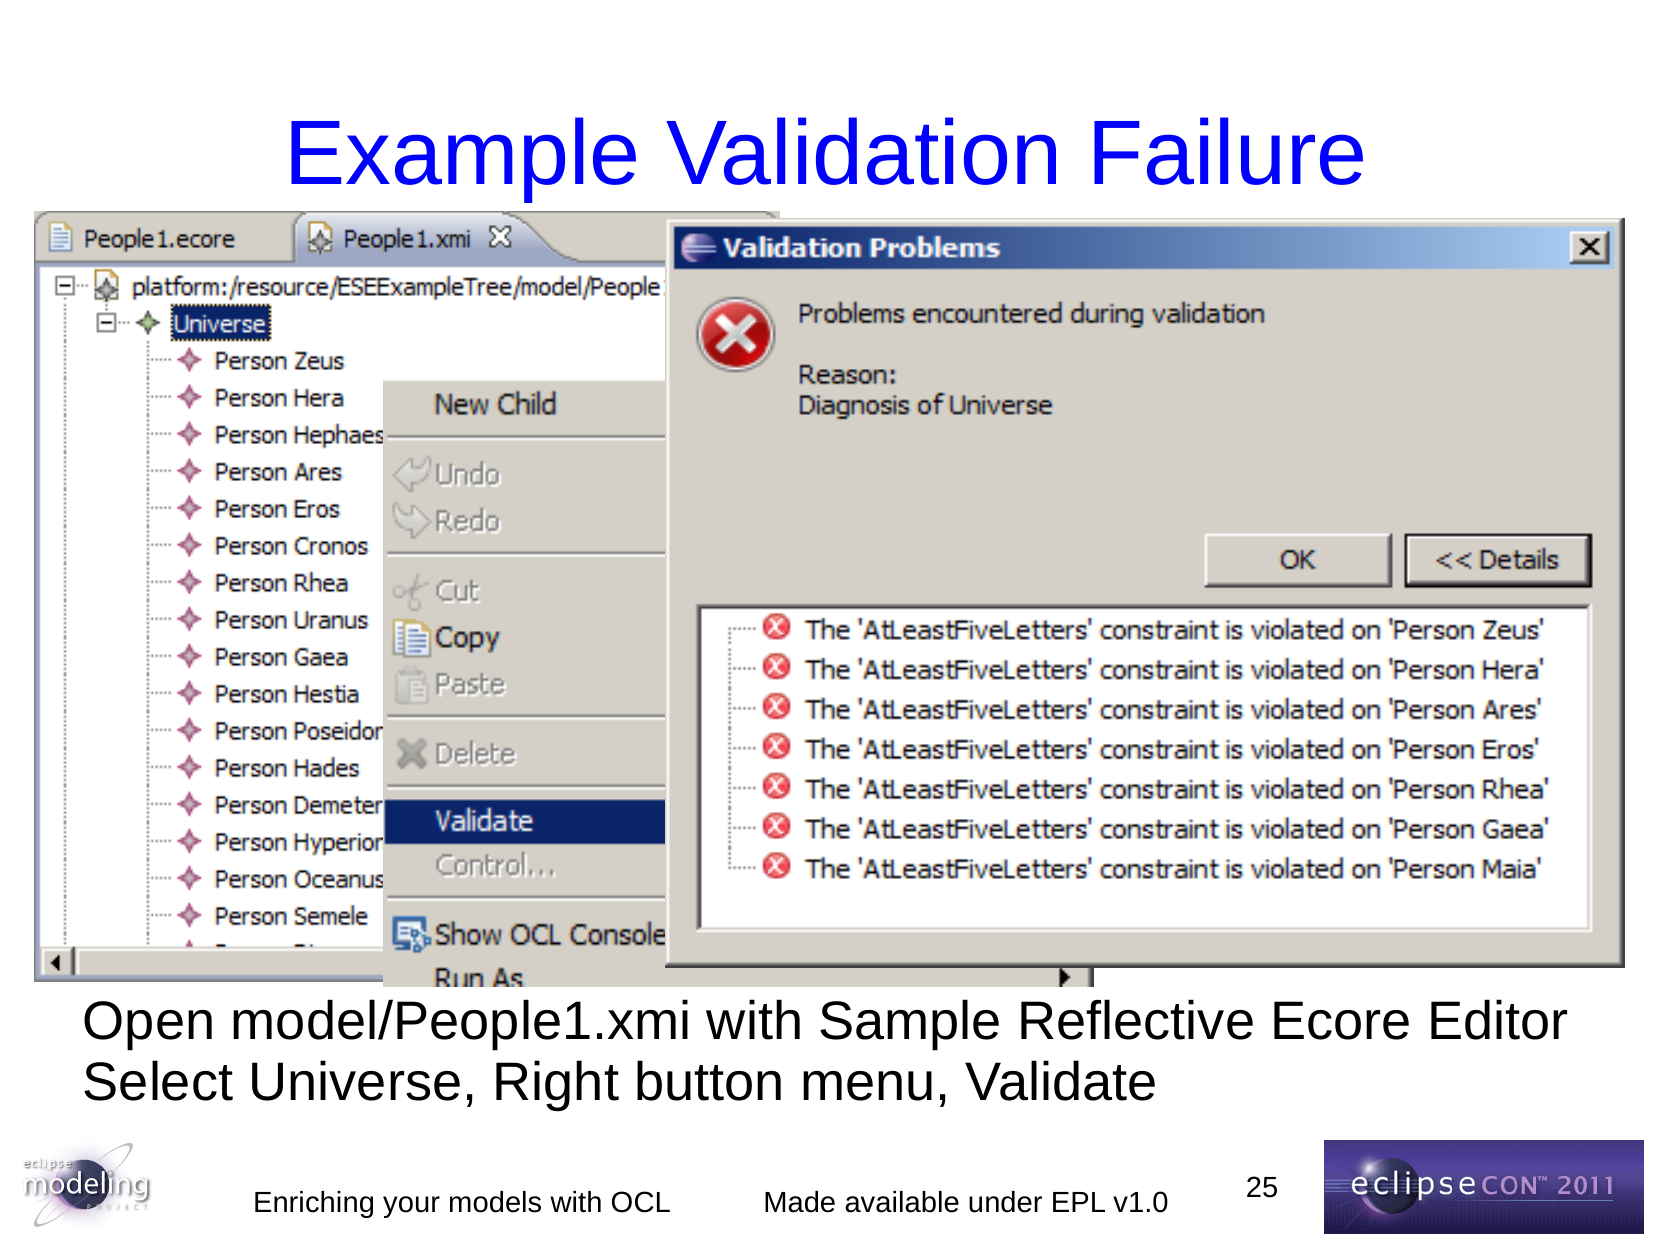

# Example Validation Failure
Open model/People1.xmi with Sample Reflective Ecore Editor
Select Universe, Right button menu, Validate
25
Enriching your models with OCL